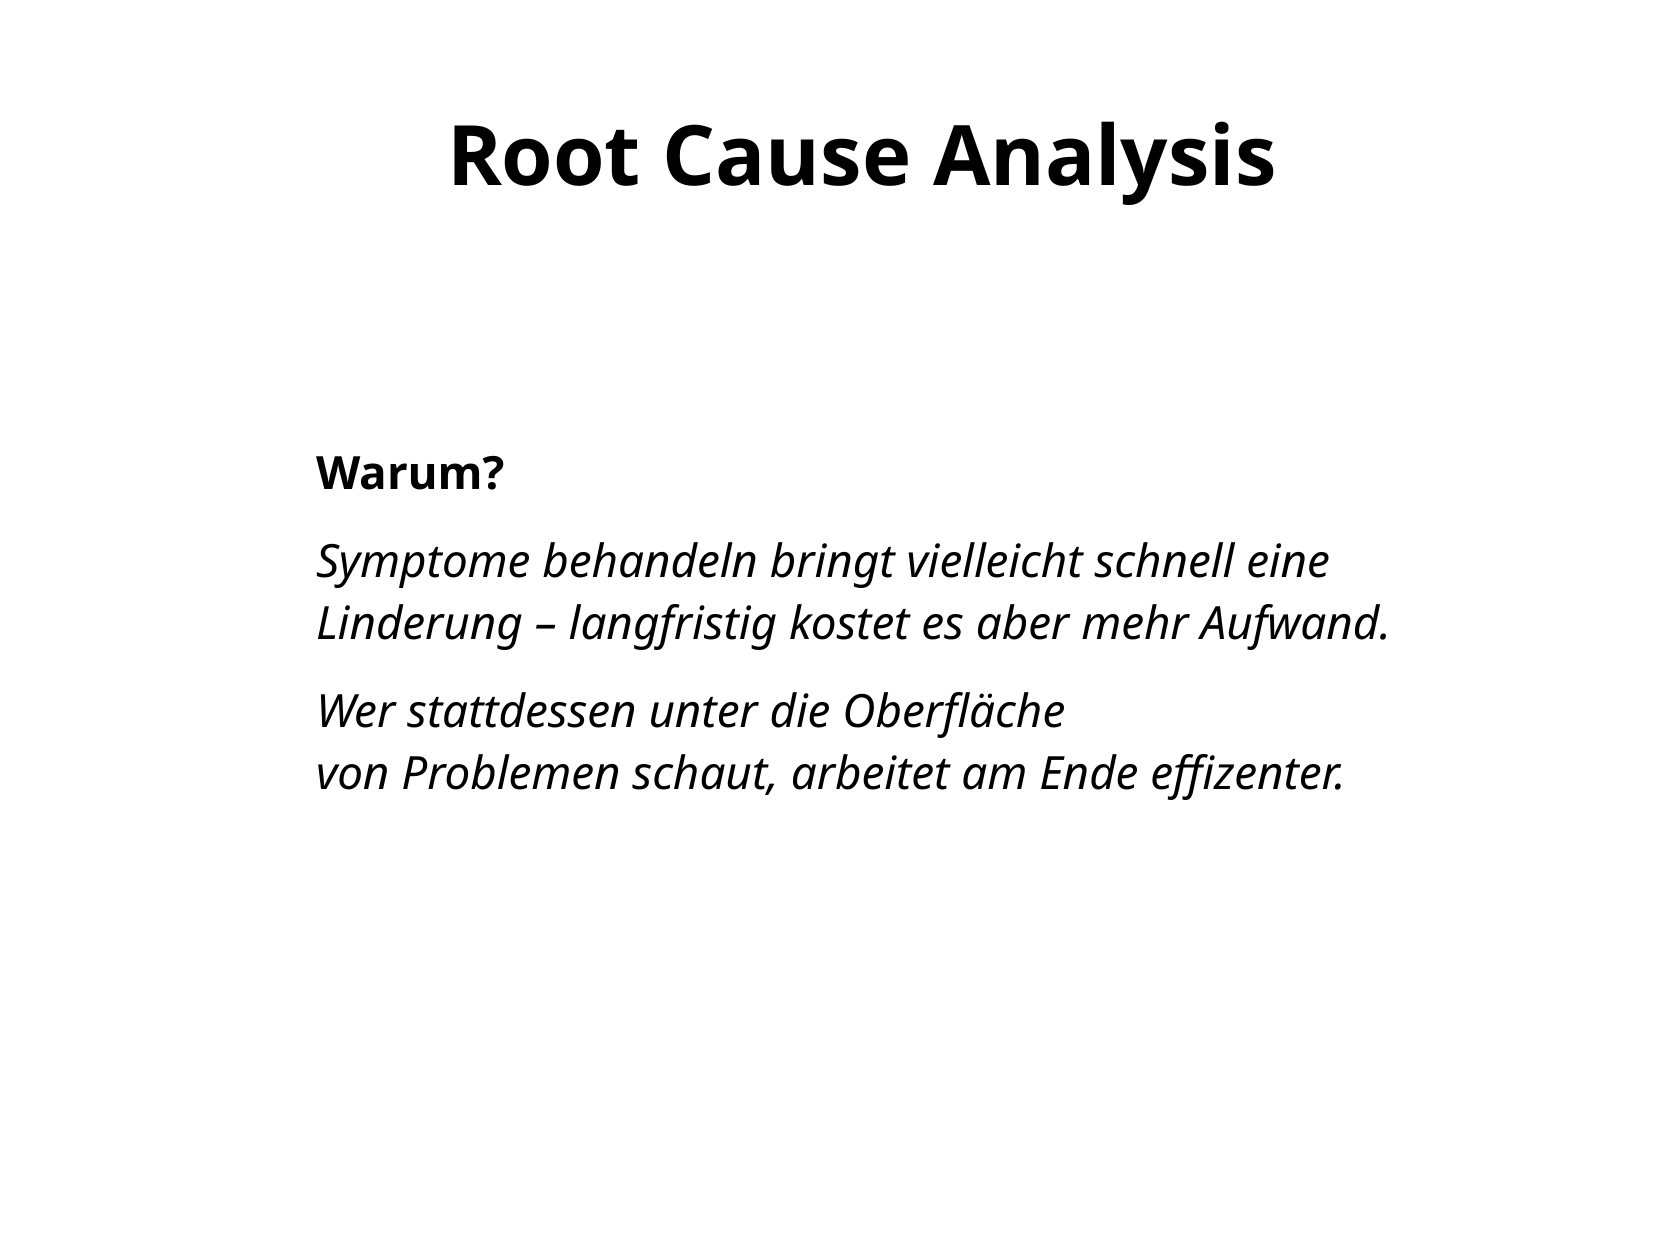

# Root Cause Analysis
Warum?
Symptome behandeln bringt vielleicht schnell eine Linderung – langfristig kostet es aber mehr Aufwand.
Wer stattdessen unter die Oberfläche
von Problemen schaut, arbeitet am Ende effizenter.